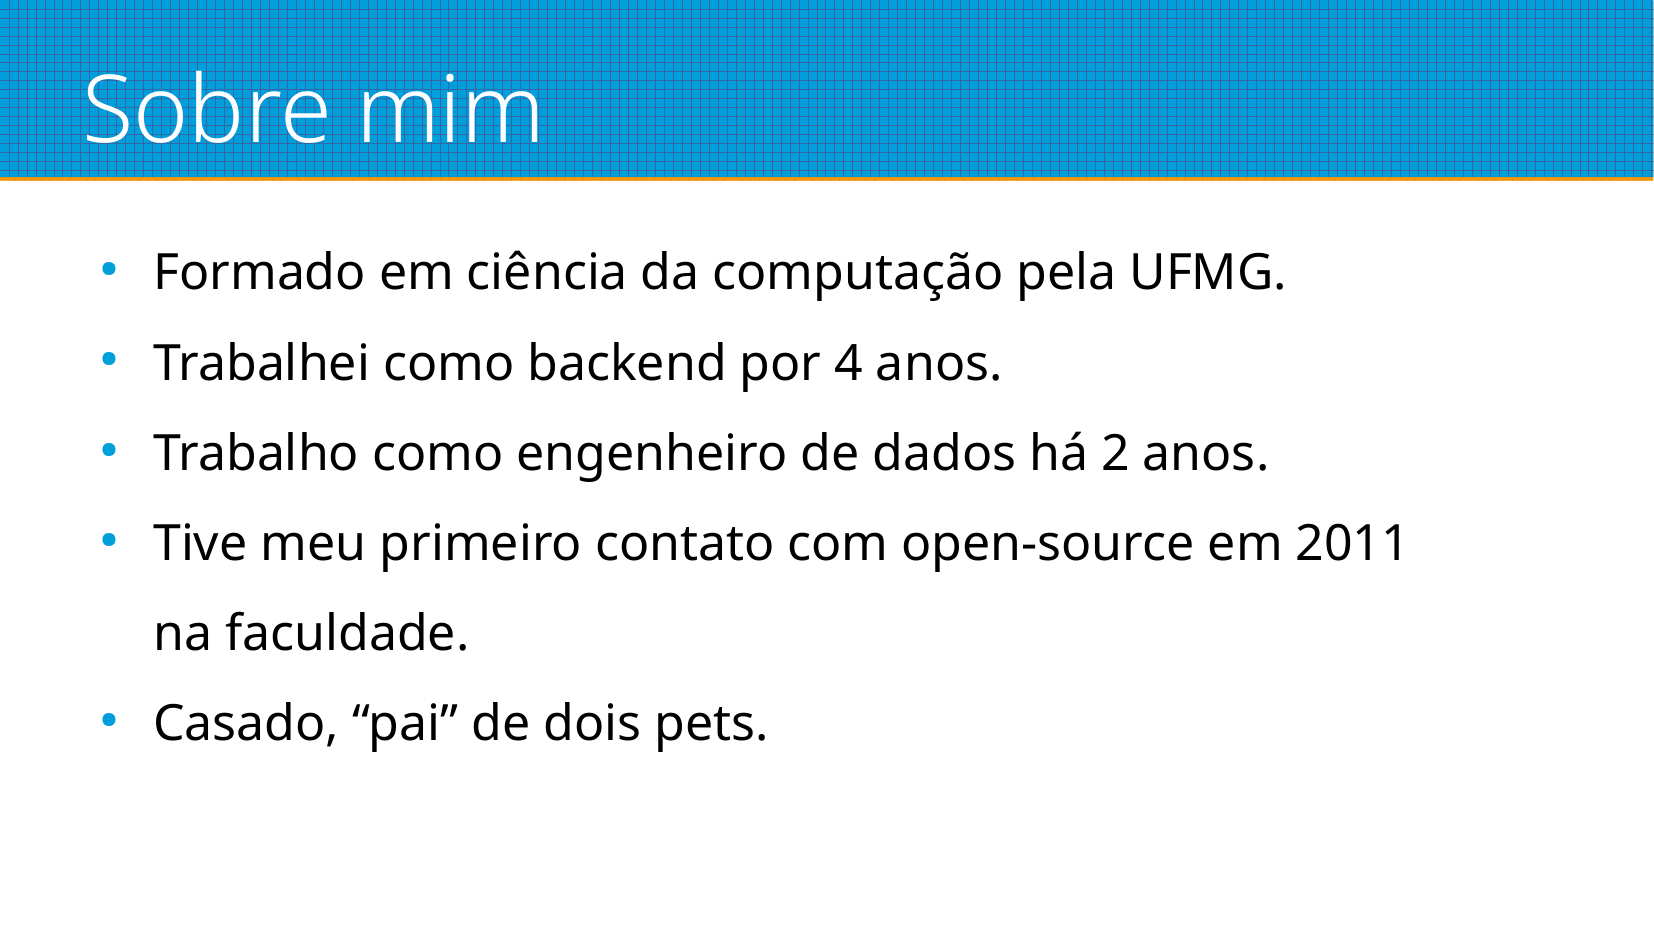

# Sobre mim
Formado em ciência da computação pela UFMG.
Trabalhei como backend por 4 anos.
Trabalho como engenheiro de dados há 2 anos.
Tive meu primeiro contato com open-source em 2011
na faculdade.
Casado, “pai” de dois pets.